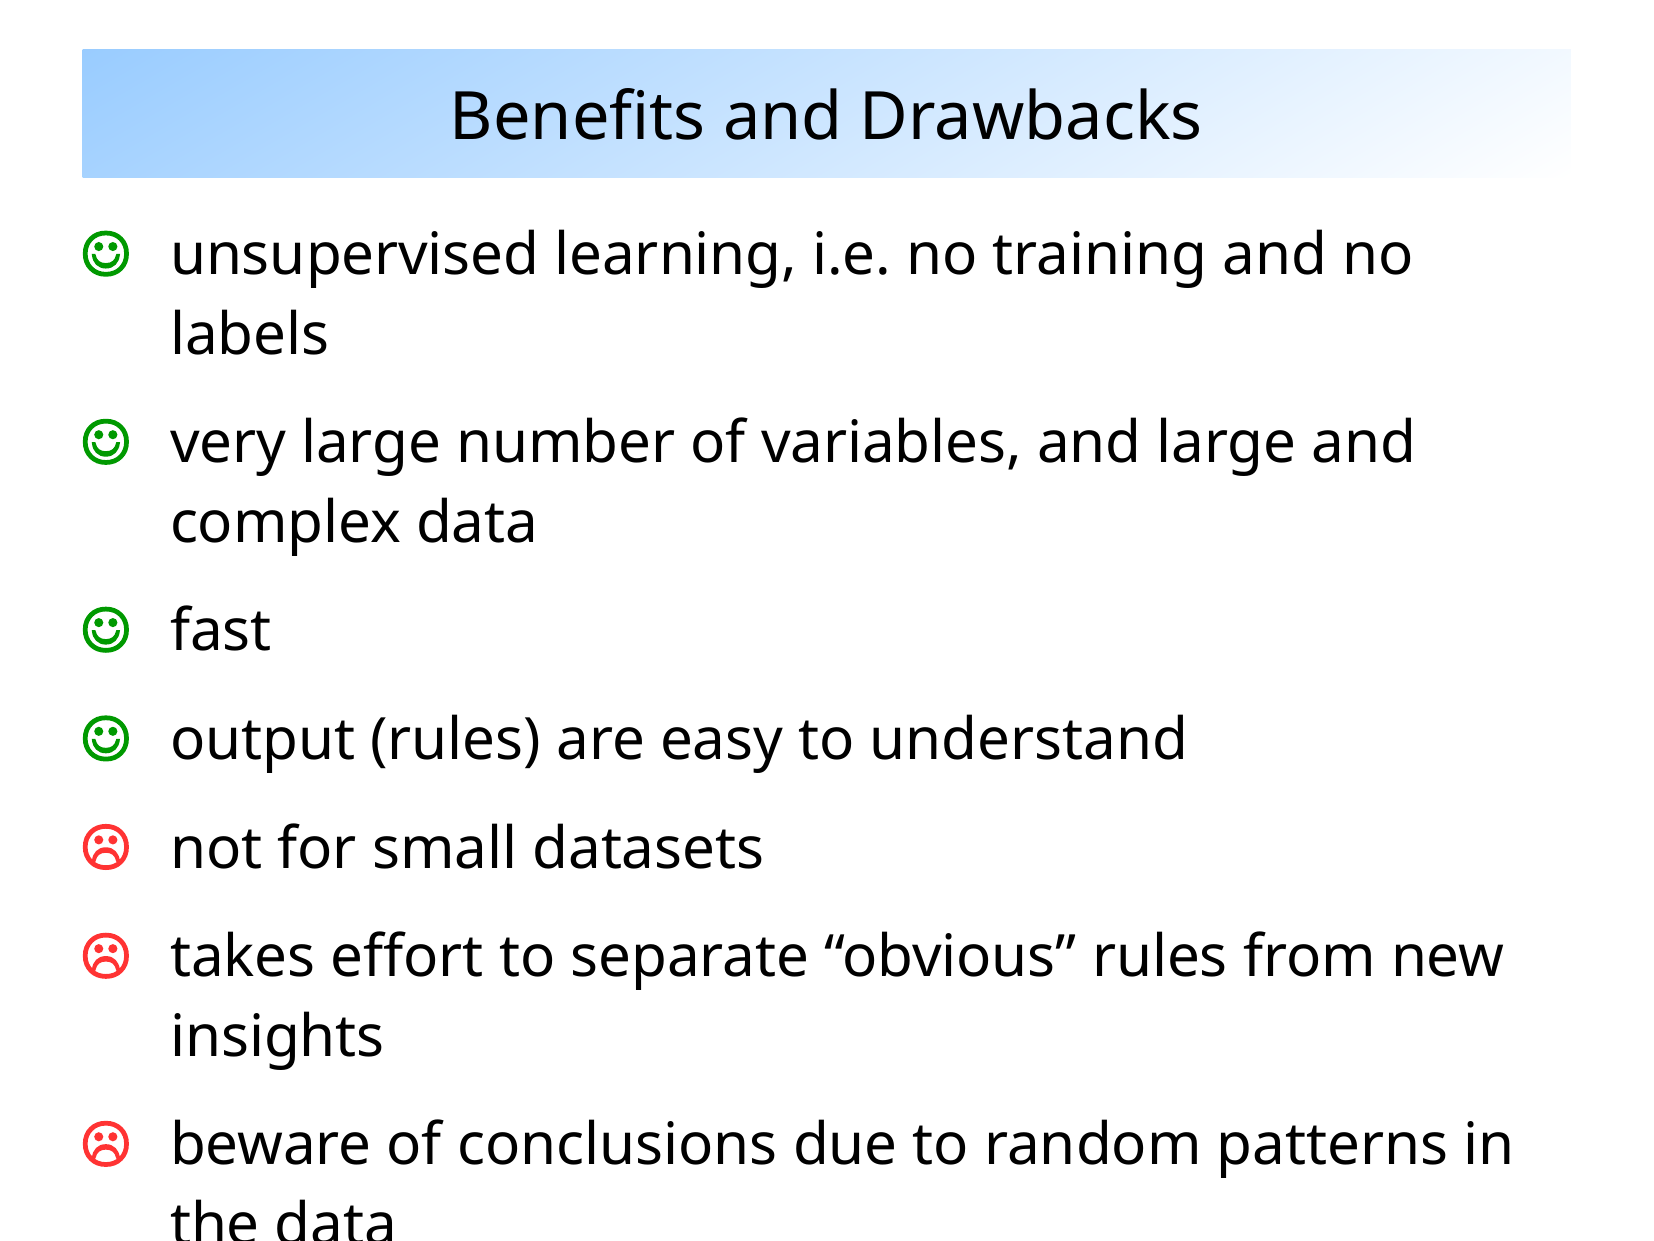

# Benefits and Drawbacks
	unsupervised learning, i.e. no training and no labels
	very large number of variables, and large and complex data
	fast
	output (rules) are easy to understand
	not for small datasets
	takes effort to separate “obvious” rules from new insights
	beware of conclusions due to random patterns in the data